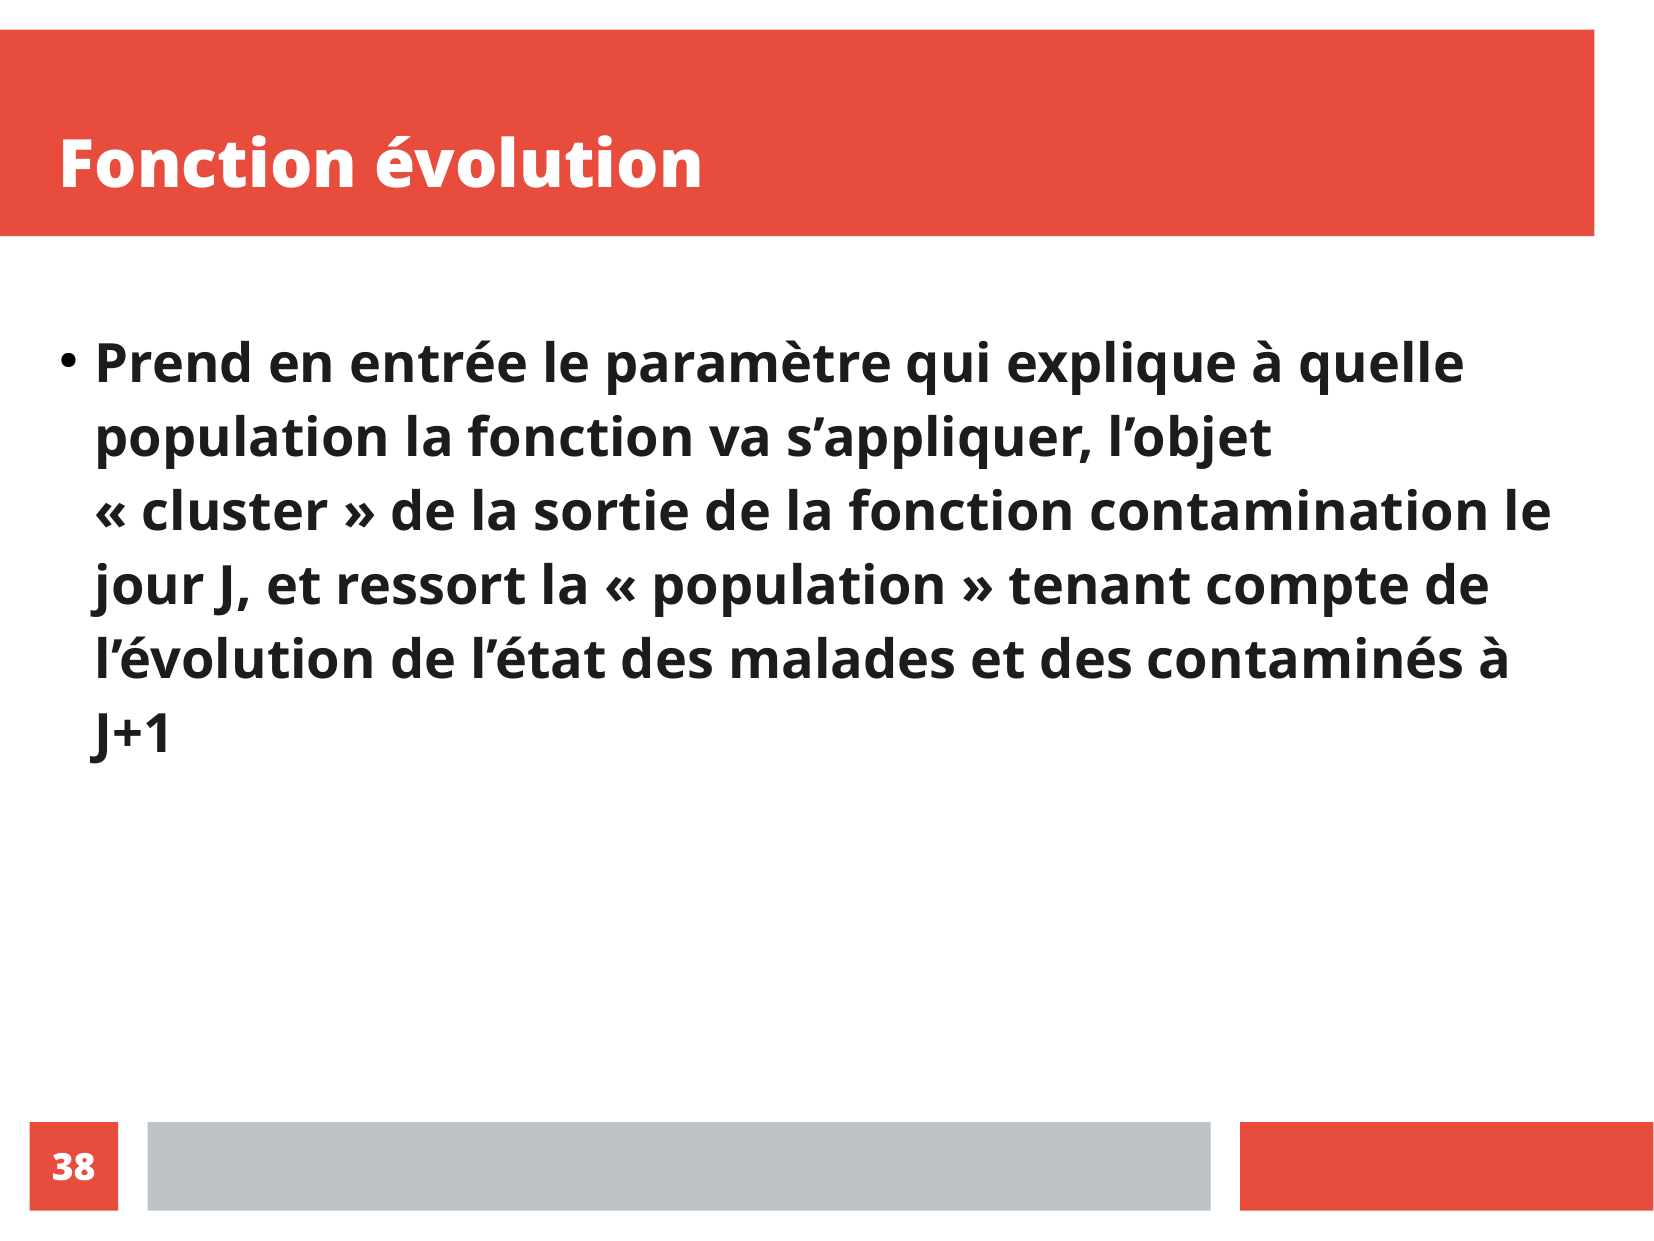

# Fonction évolution
Prend en entrée le paramètre qui explique à quelle population la fonction va s’appliquer, l’objet « cluster » de la sortie de la fonction contamination le jour J, et ressort la « population » tenant compte de l’évolution de l’état des malades et des contaminés à J+1
38